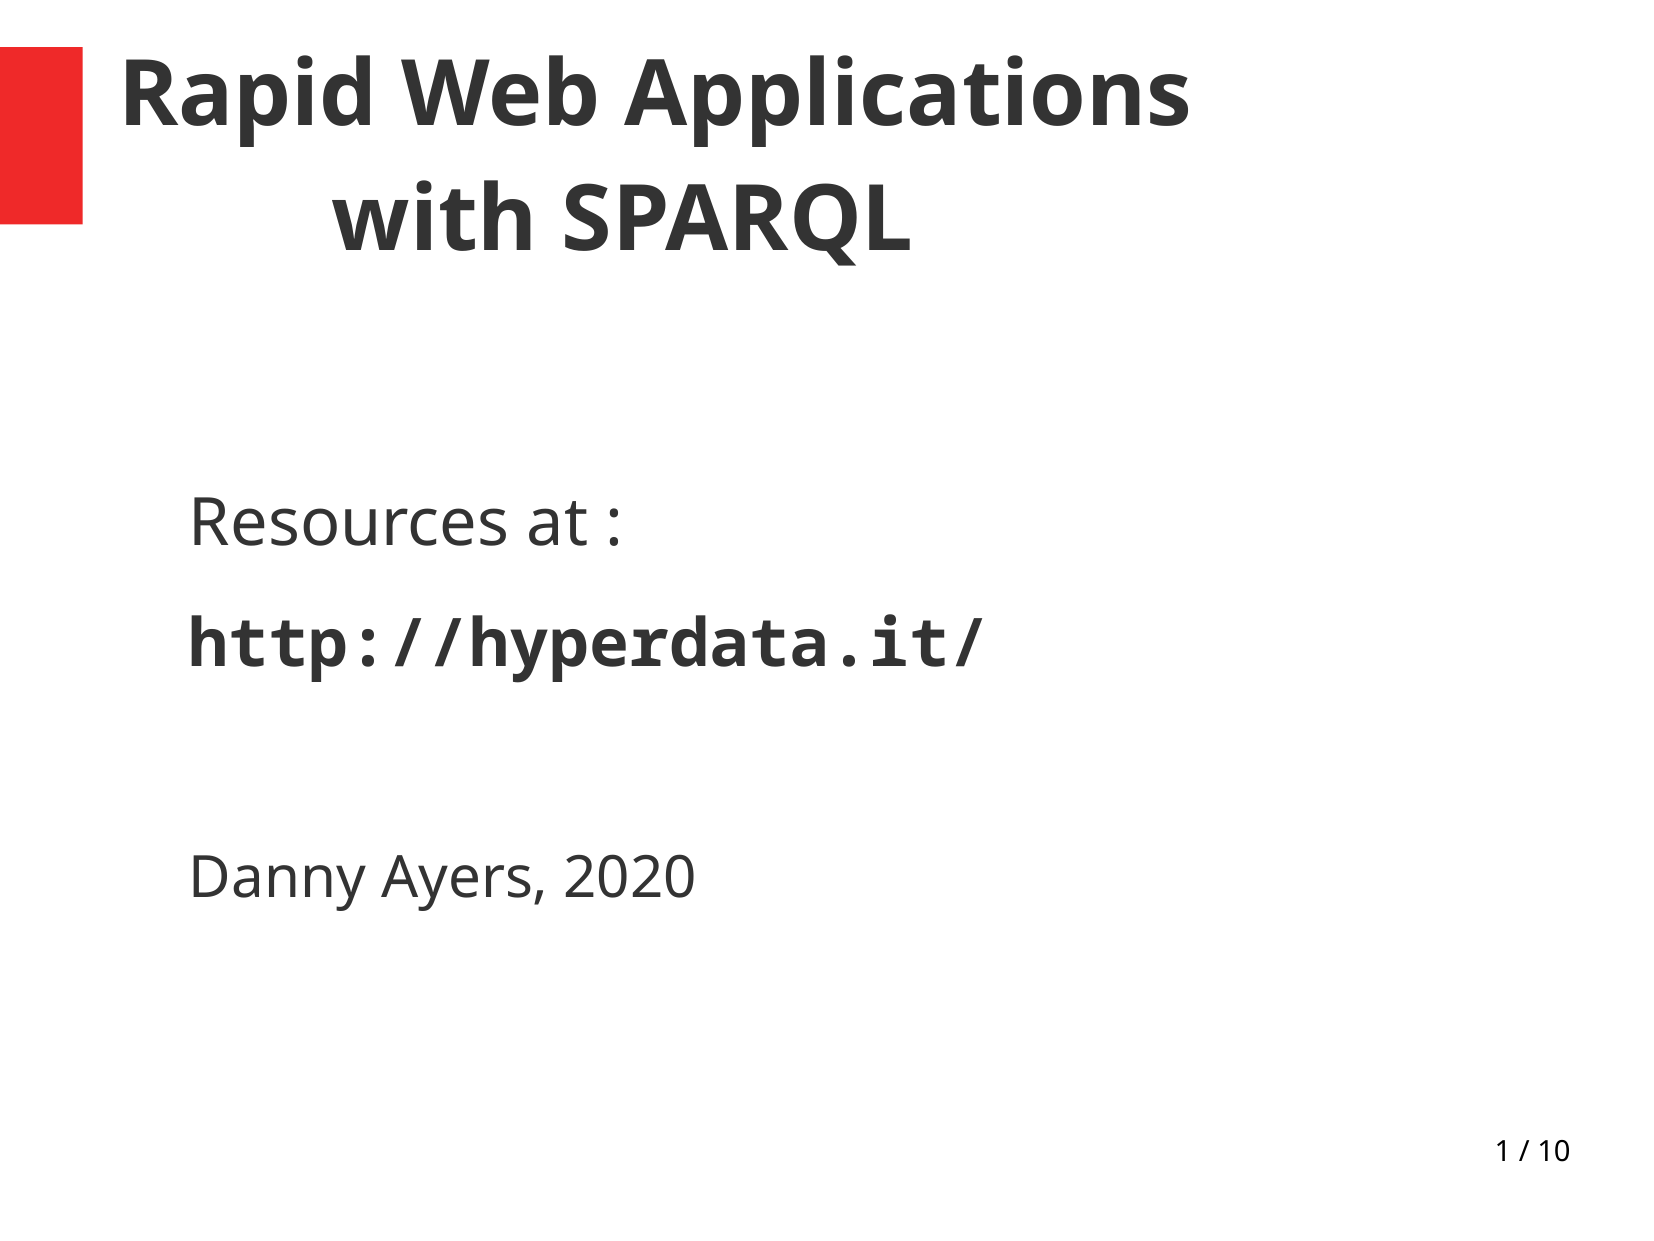

# Rapid Web Applications with SPARQL
Resources at :
http://hyperdata.it/
Danny Ayers, 2020
1